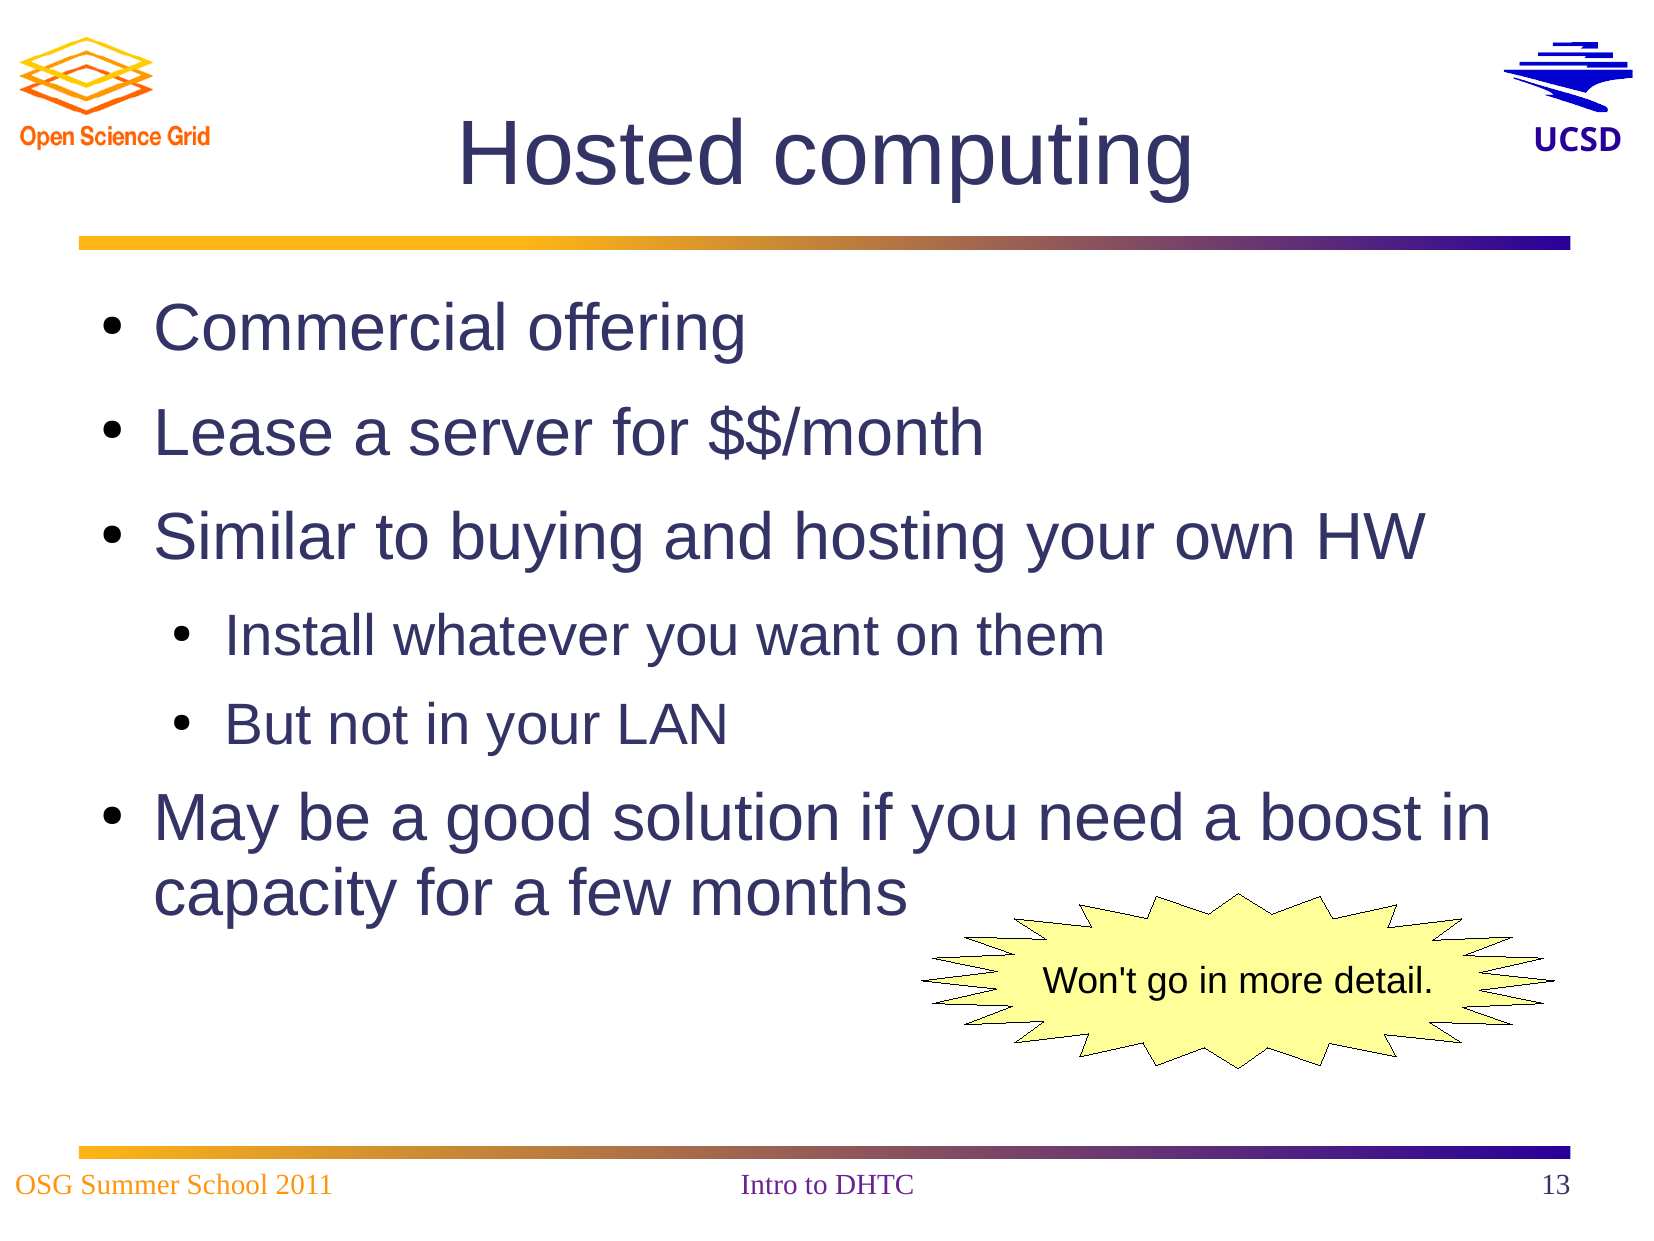

# Hosted computing
Commercial offering
Lease a server for $$/month
Similar to buying and hosting your own HW
Install whatever you want on them
But not in your LAN
May be a good solution if you need a boost in capacity for a few months
Won't go in more detail.
OSG Summer School 2011
Intro to DHTC
13